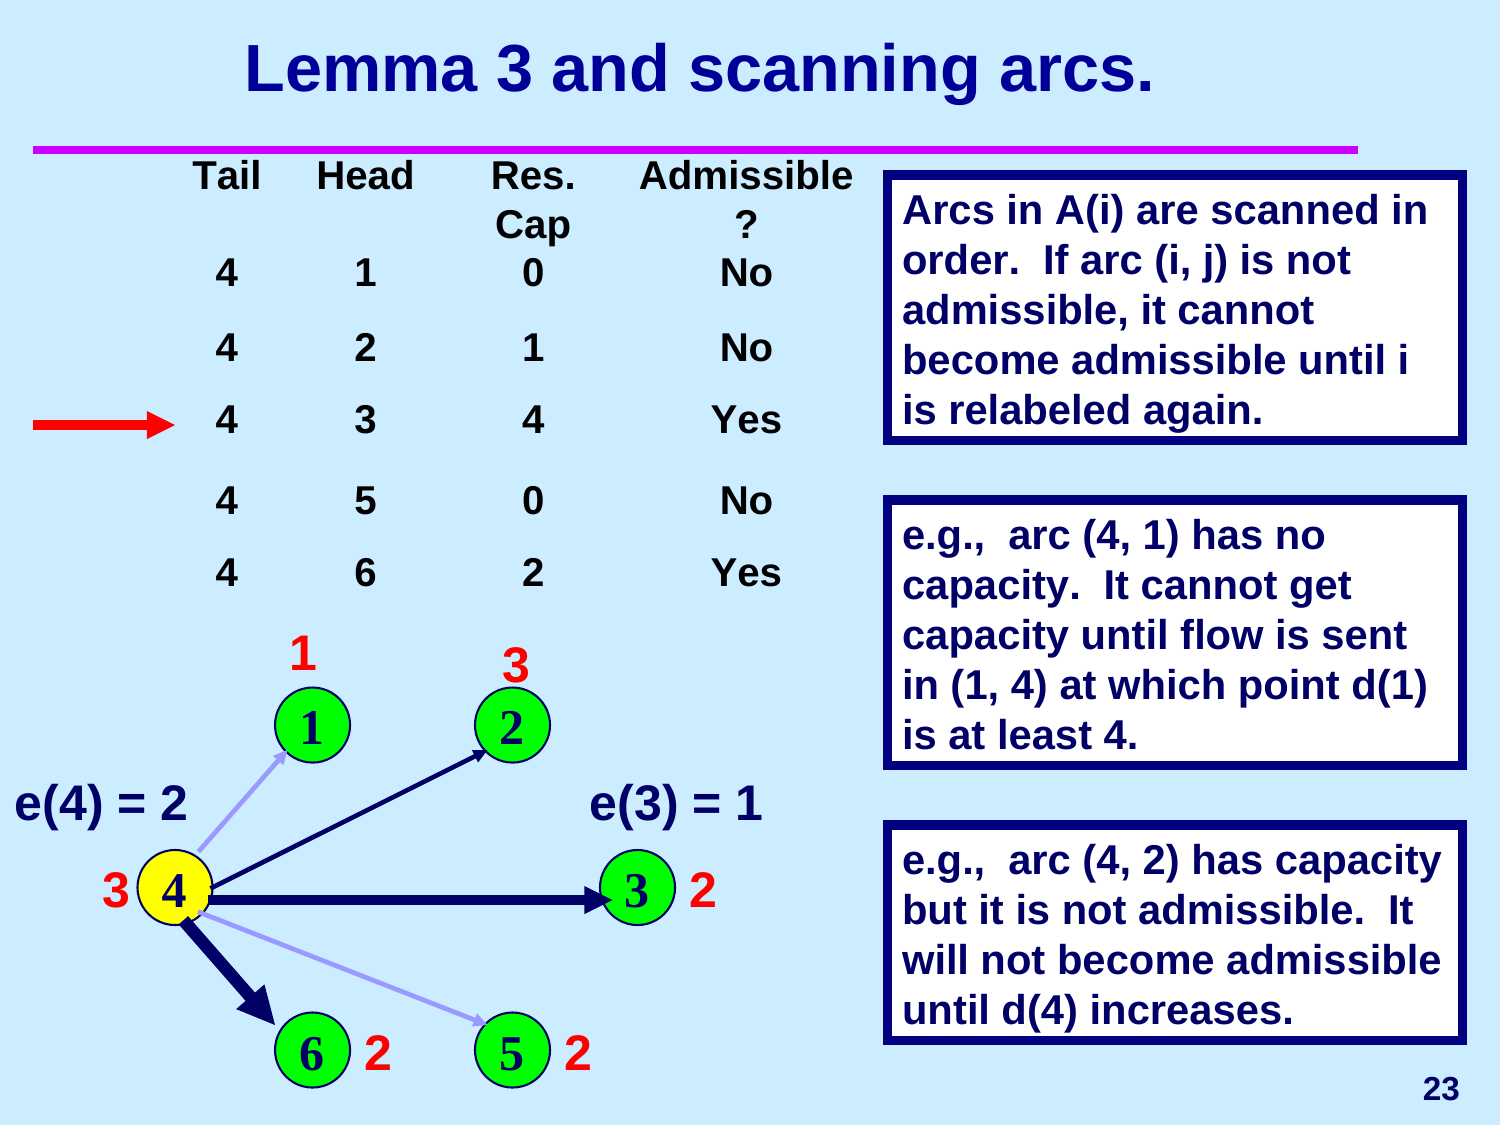

# Lemma 3 and scanning arcs.
Arcs in A(i) are scanned in order. If arc (i, j) is not admissible, it cannot become admissible until i is relabeled again.
e.g., arc (4, 1) has no capacity. It cannot get capacity until flow is sent in (1, 4) at which point d(1) is at least 4.
1
3
1
2
e(4) = 2
e(3) = 1
e.g., arc (4, 2) has capacity but it is not admissible. It will not become admissible until d(4) increases.
3
4
3
2
6
2
5
2